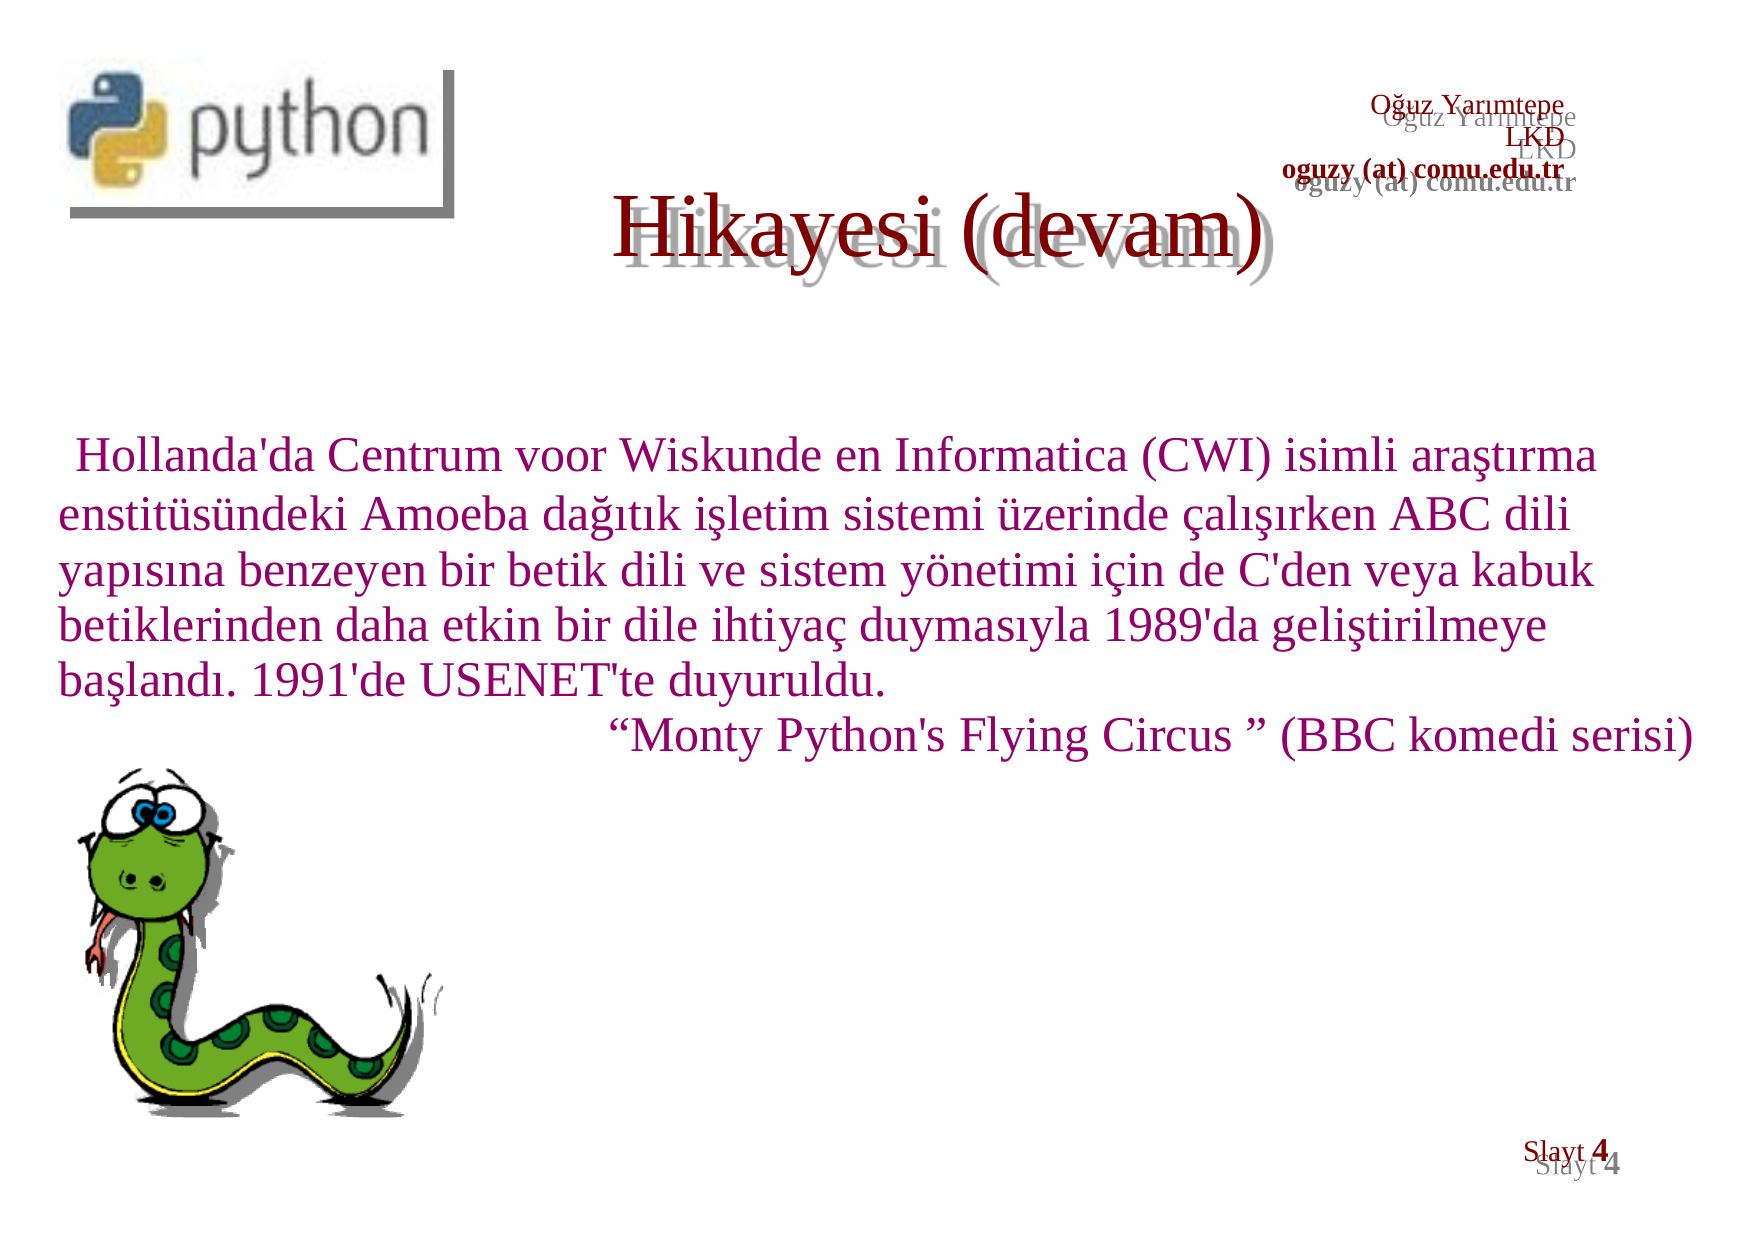

# Hikayesi (devam)
 Hollanda'da Centrum voor Wiskunde en Informatica (CWI) isimli araştırma enstitüsündeki Amoeba dağıtık işletim sistemi üzerinde çalışırken ABC dili yapısına benzeyen bir betik dili ve sistem yönetimi için de C'den veya kabuk betiklerinden daha etkin bir dile ihtiyaç duymasıyla 1989'da geliştirilmeye başlandı. 1991'de USENET'te duyuruldu.
 “Monty Python's Flying Circus ” (BBC komedi serisi)